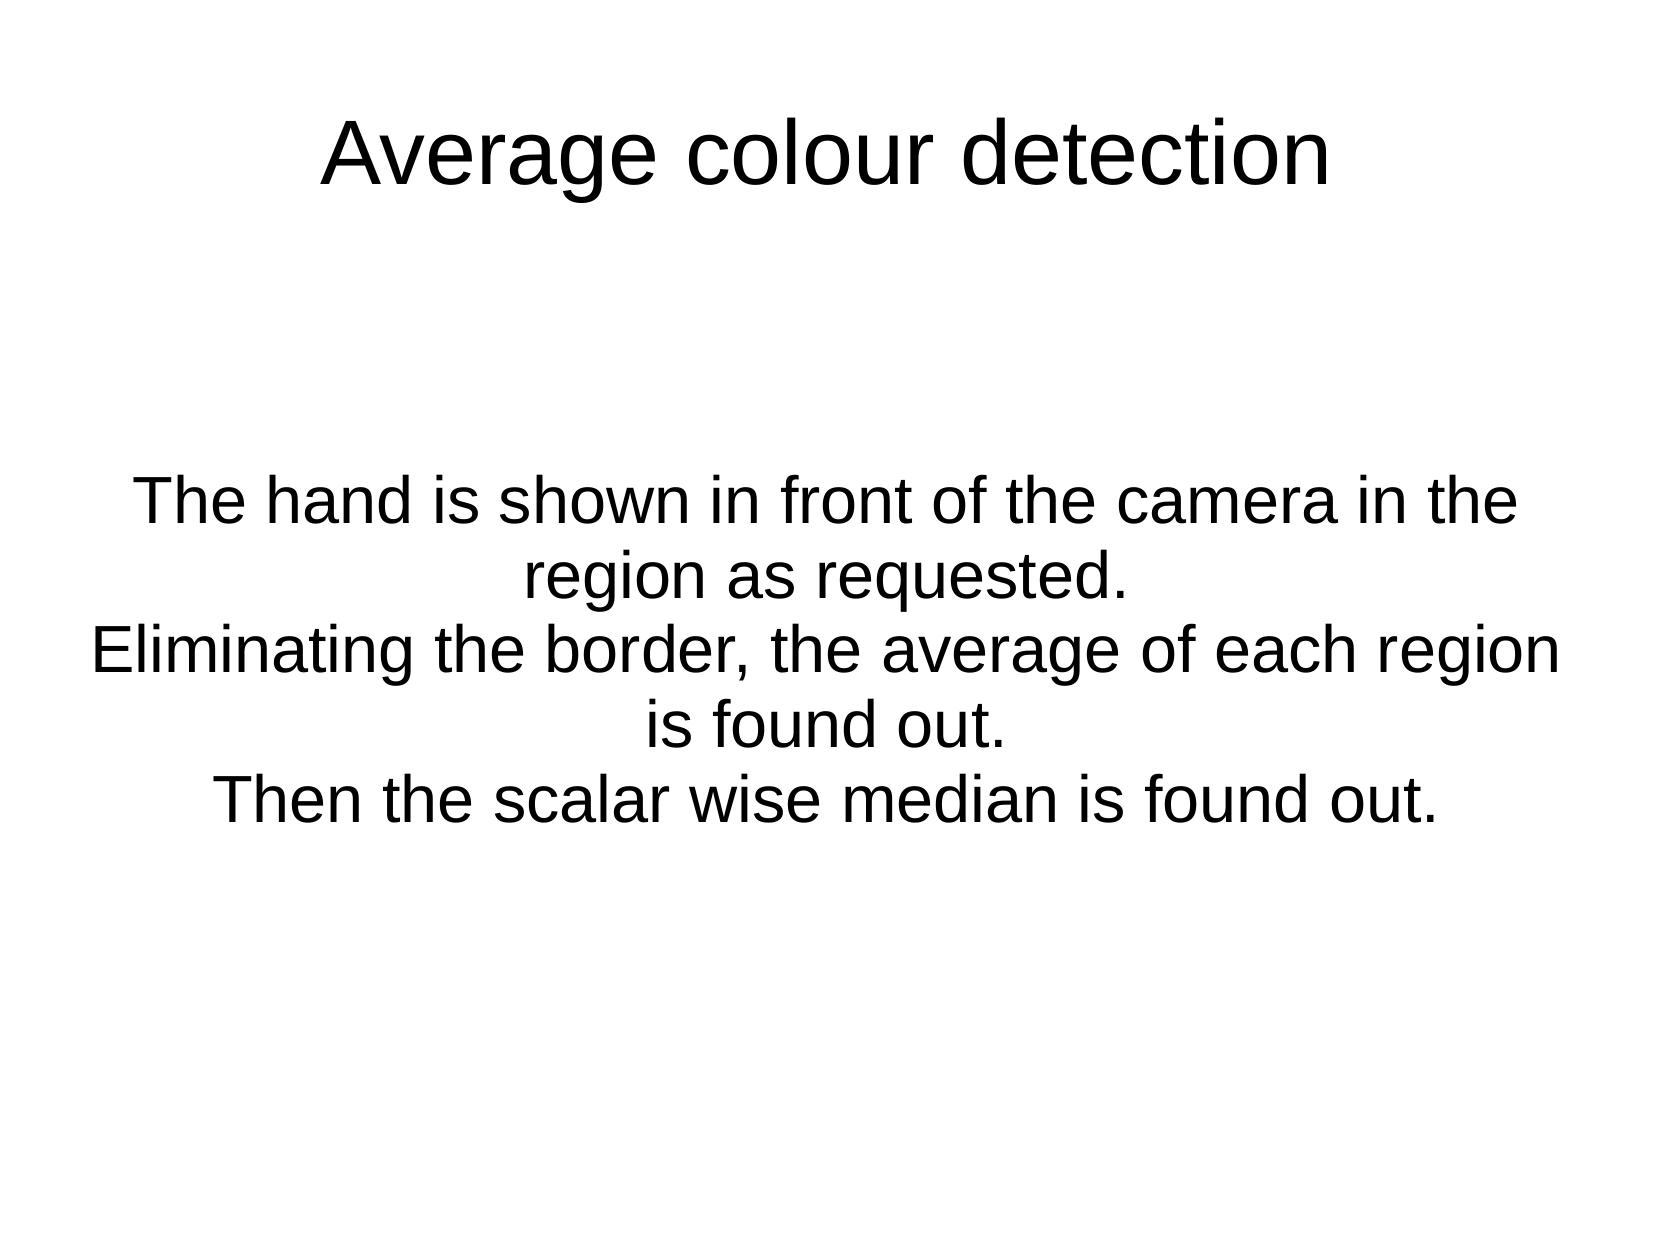

# Average colour detection
The hand is shown in front of the camera in the region as requested.
Eliminating the border, the average of each region is found out.
Then the scalar wise median is found out.